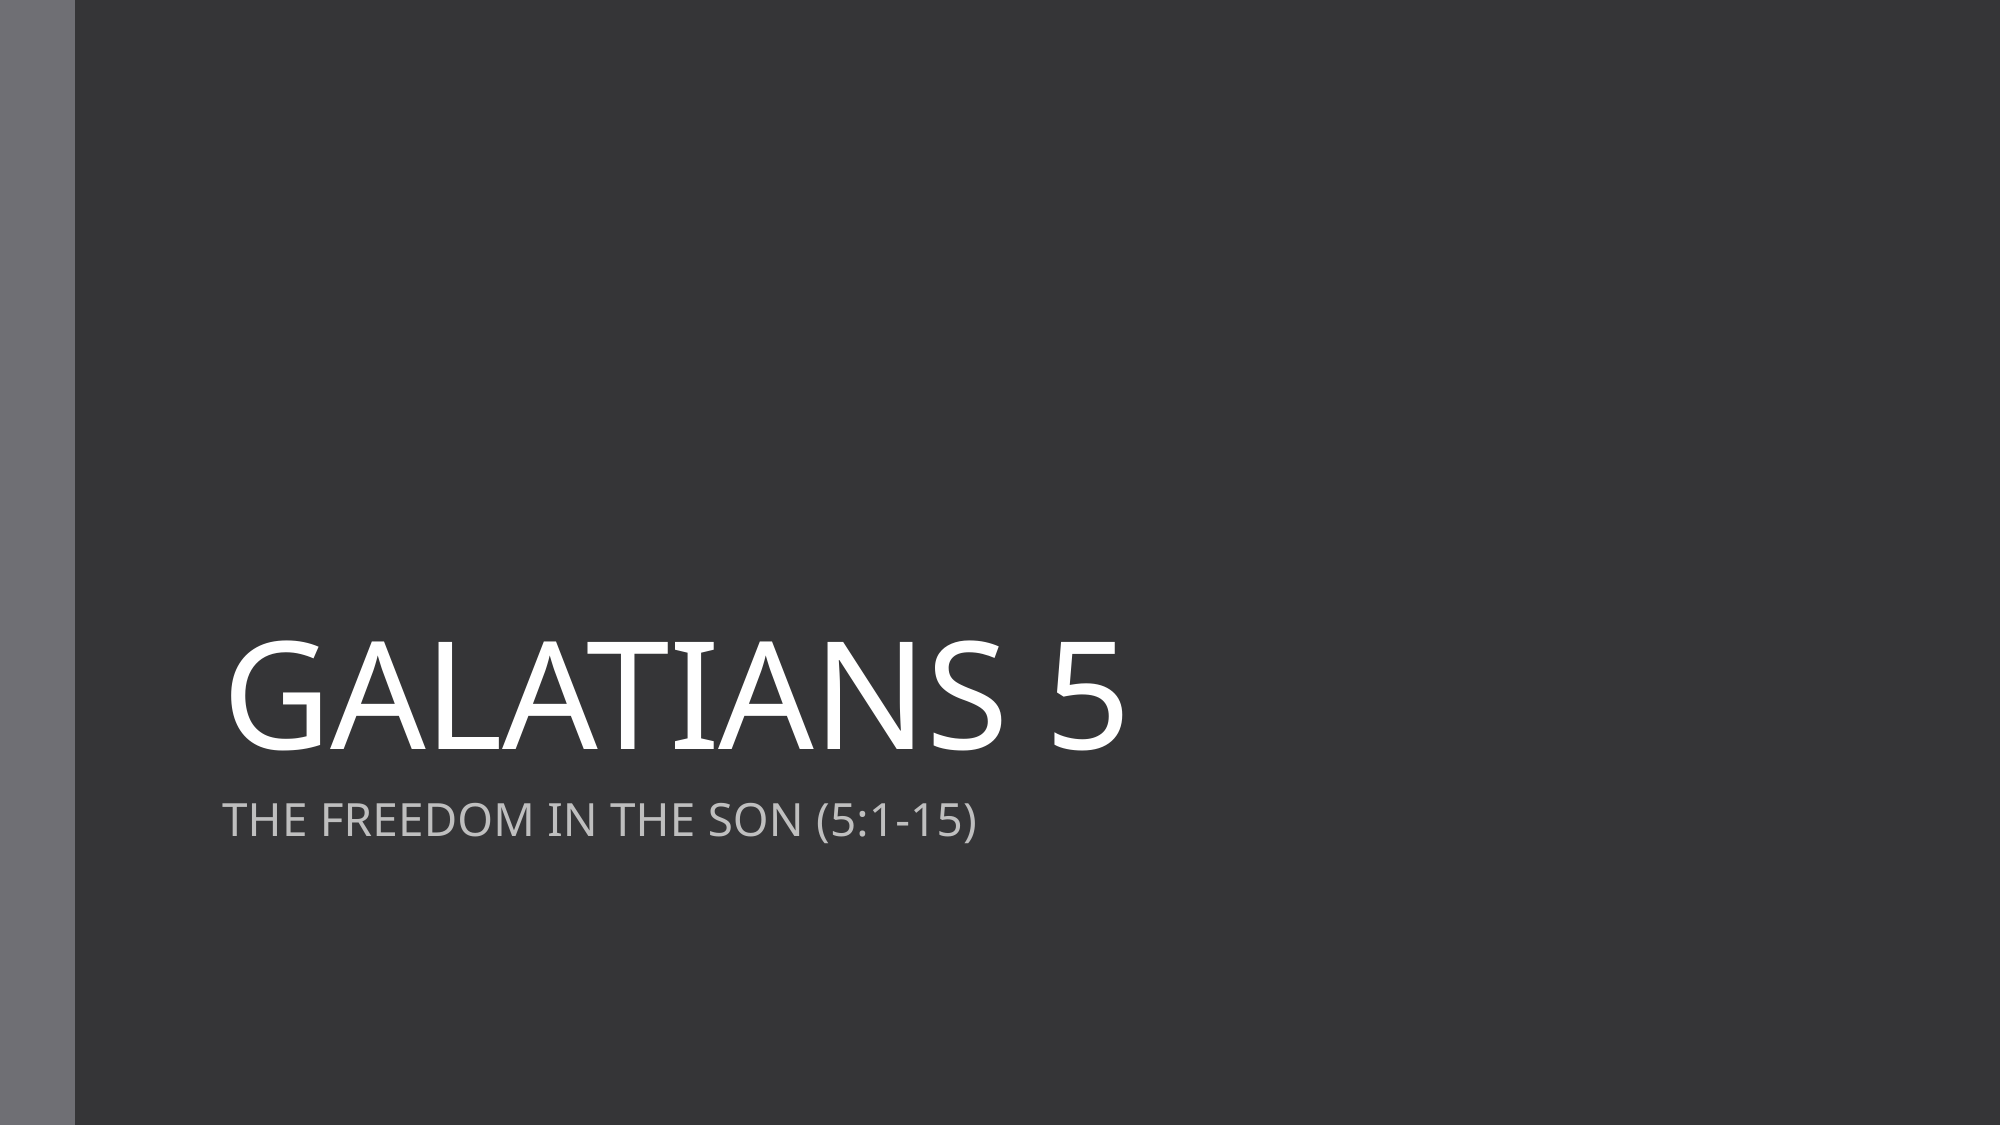

# GALATIANS 5
THE FREEDOM IN THE SON (5:1-15)